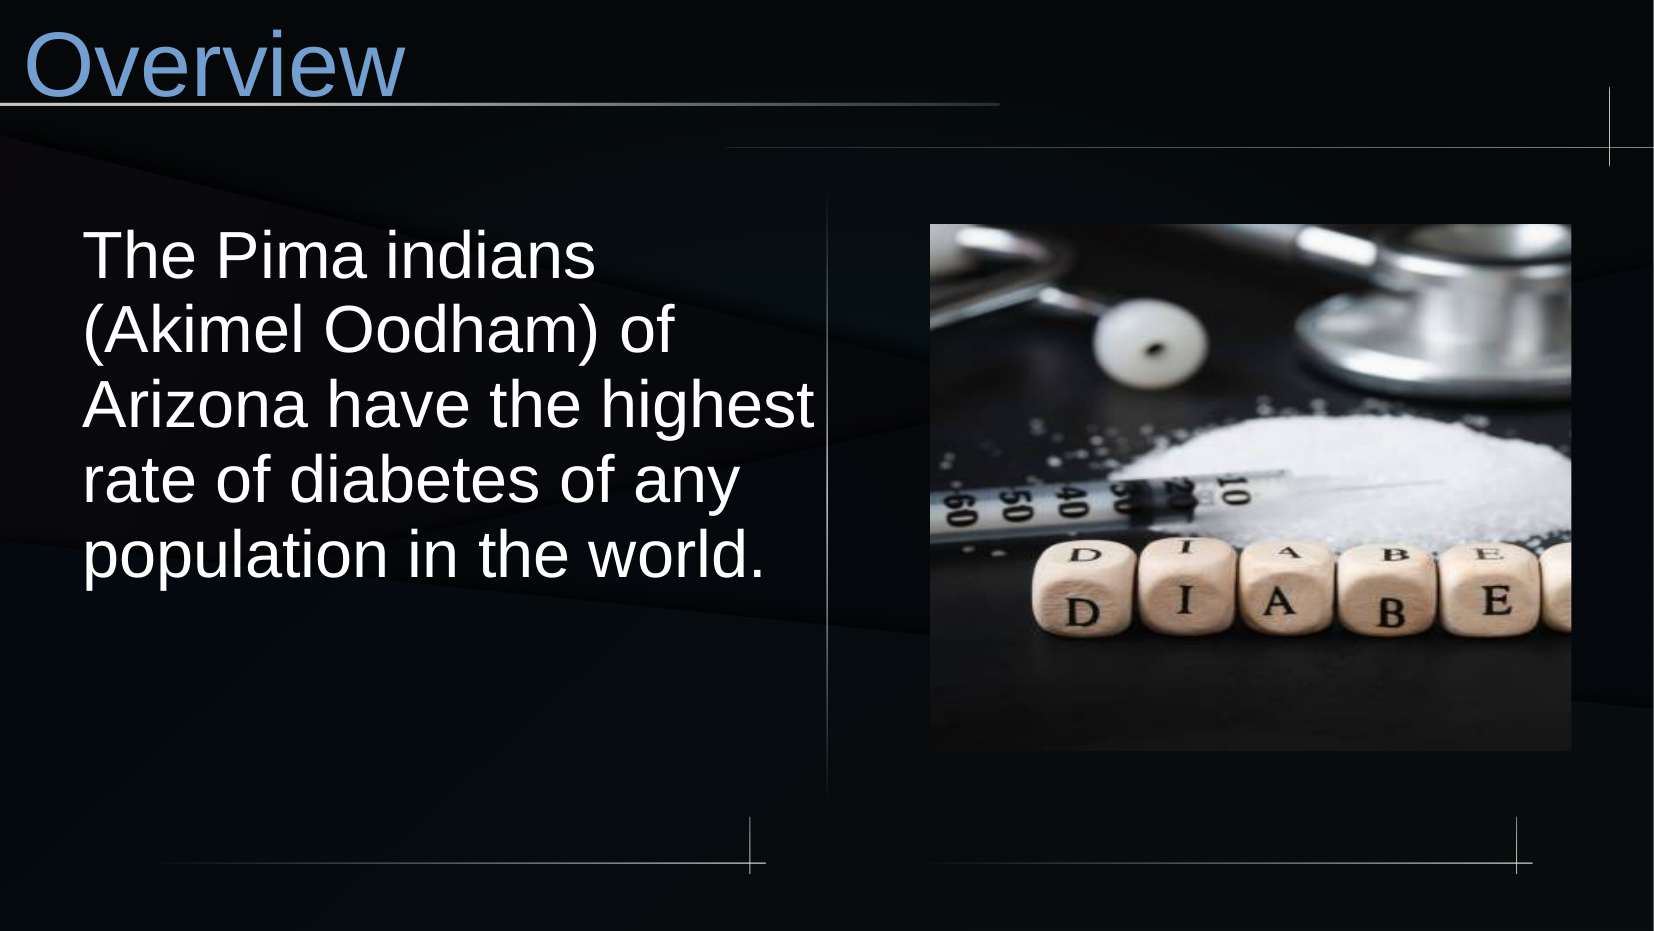

# Overview
The Pima indians (Akimel Oodham) of Arizona have the highest rate of diabetes of any population in the world.